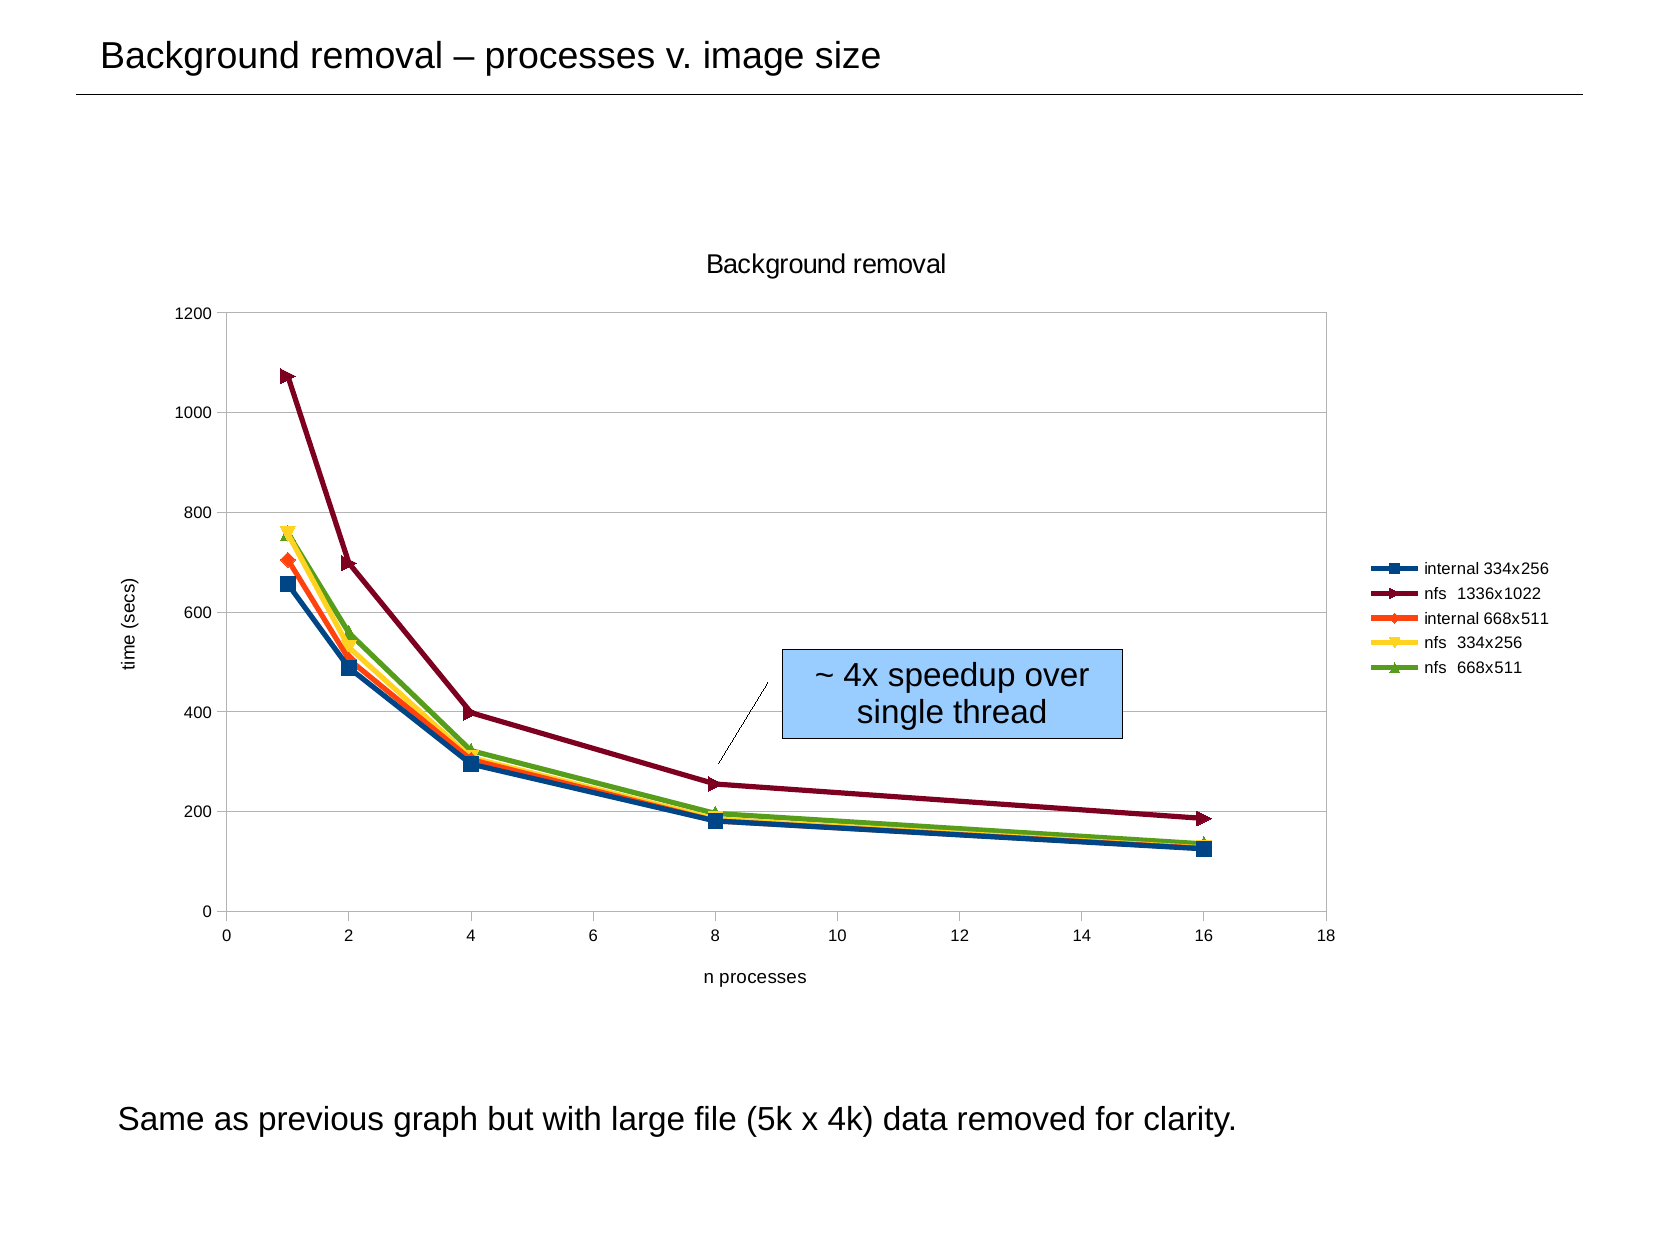

Background removal – processes v. image size
### Chart: Background removal
| Category | internal 334x256 | nfs 1336x1022 | internal 668x511 | nfs 334x256 | nfs 668x511 |
|---|---|---|---|---|---|~ 4x speedup over
single thread
Same as previous graph but with large file (5k x 4k) data removed for clarity.